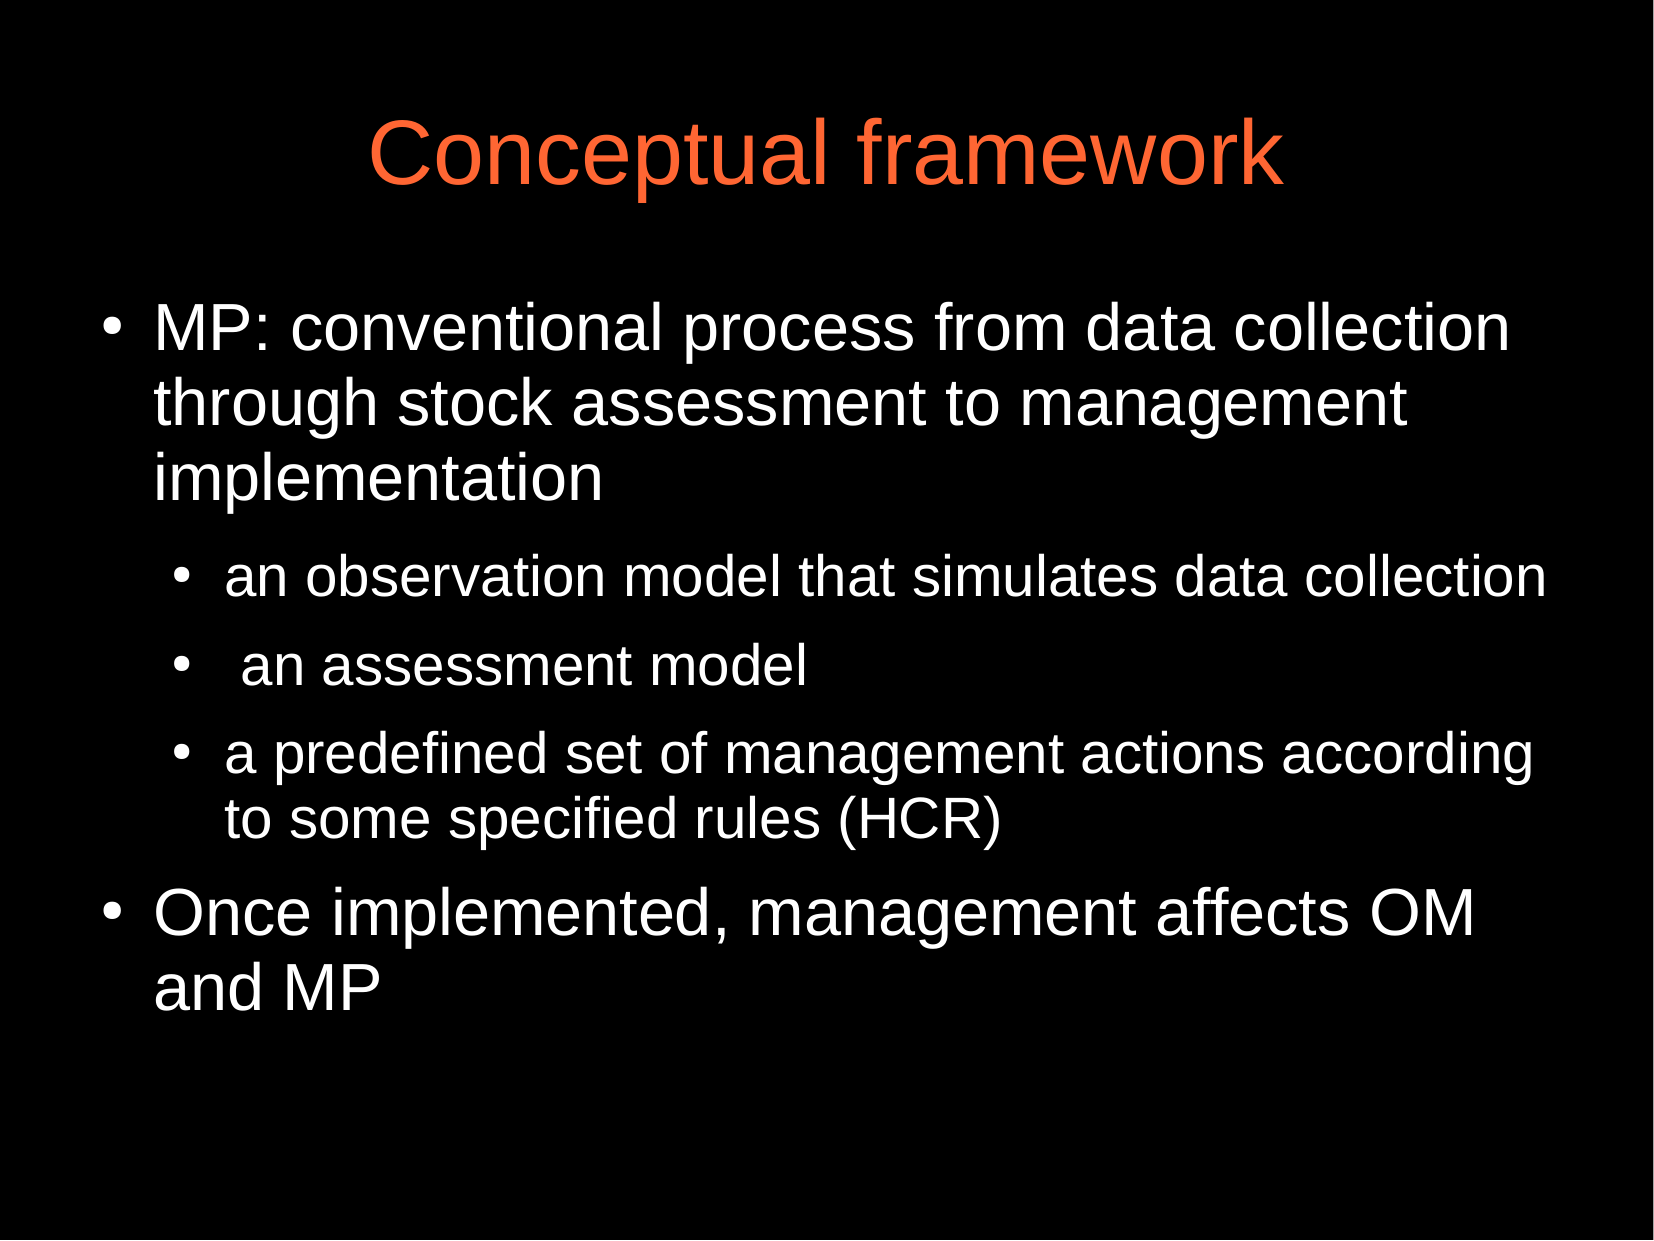

# Conceptual framework
MP: conventional process from data collection through stock assessment to management implementation
an observation model that simulates data collection
 an assessment model
a predefined set of management actions according to some specified rules (HCR)
Once implemented, management affects OM and MP